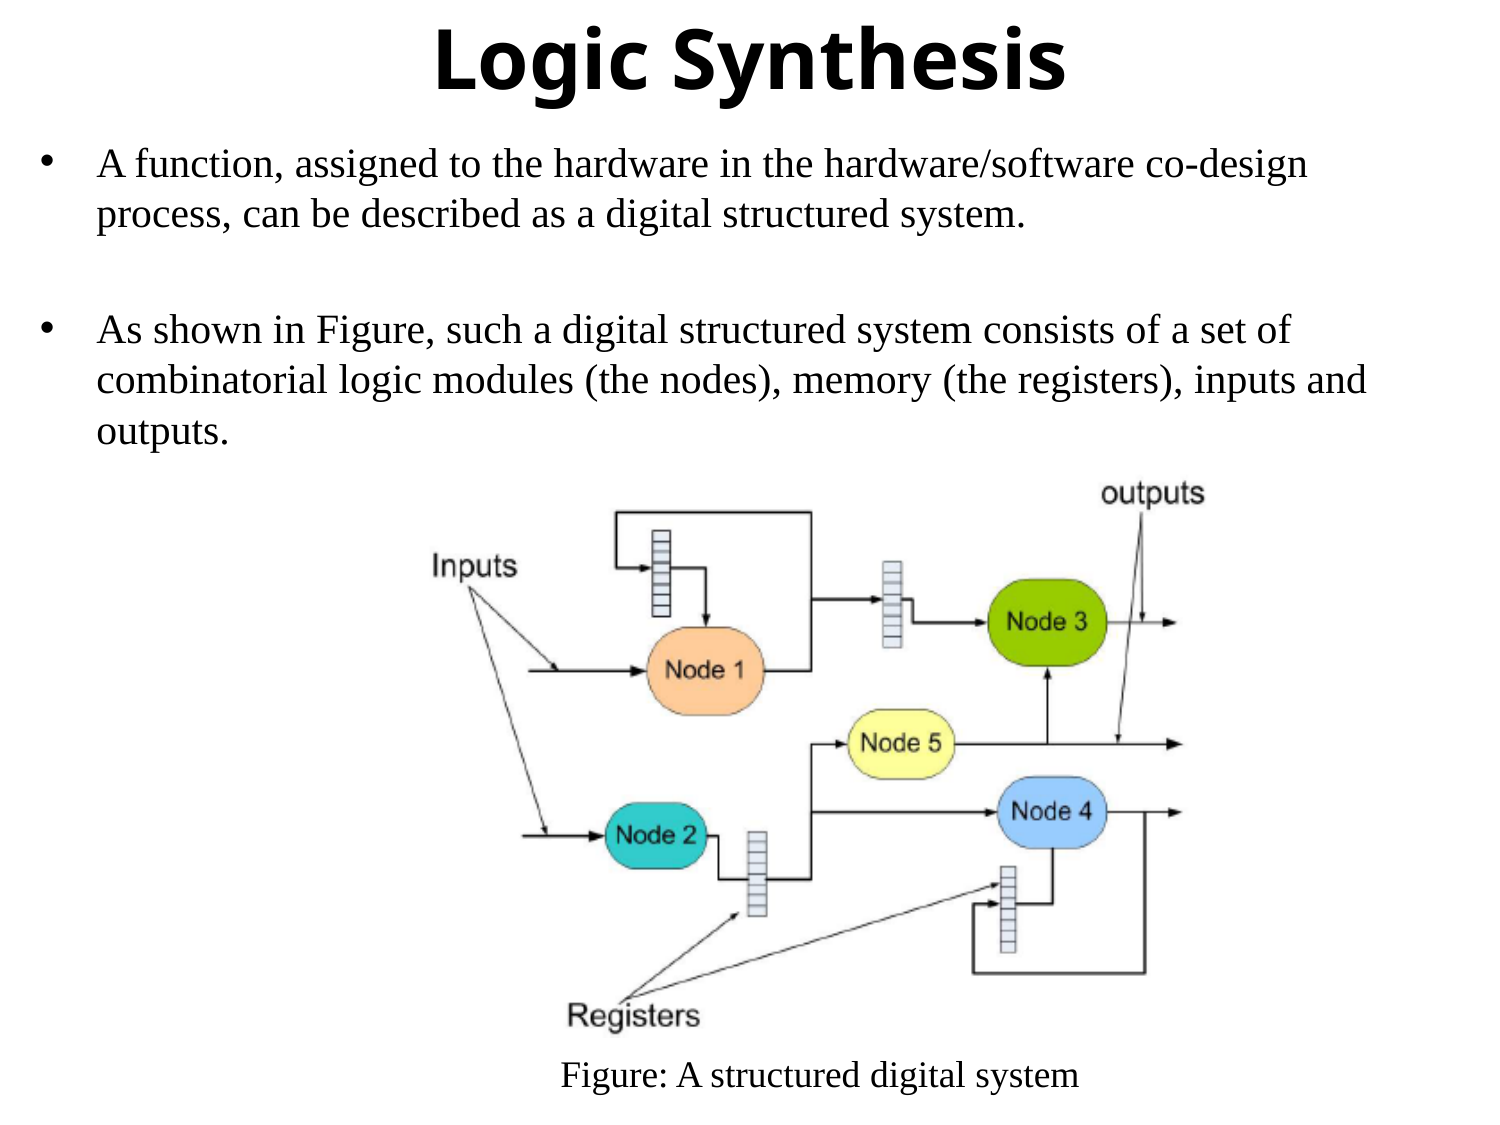

# Logic Synthesis
A function, assigned to the hardware in the hardware/software co-design process, can be described as a digital structured system.
As shown in Figure, such a digital structured system consists of a set of combinatorial logic modules (the nodes), memory (the registers), inputs and outputs.
Figure: A structured digital system